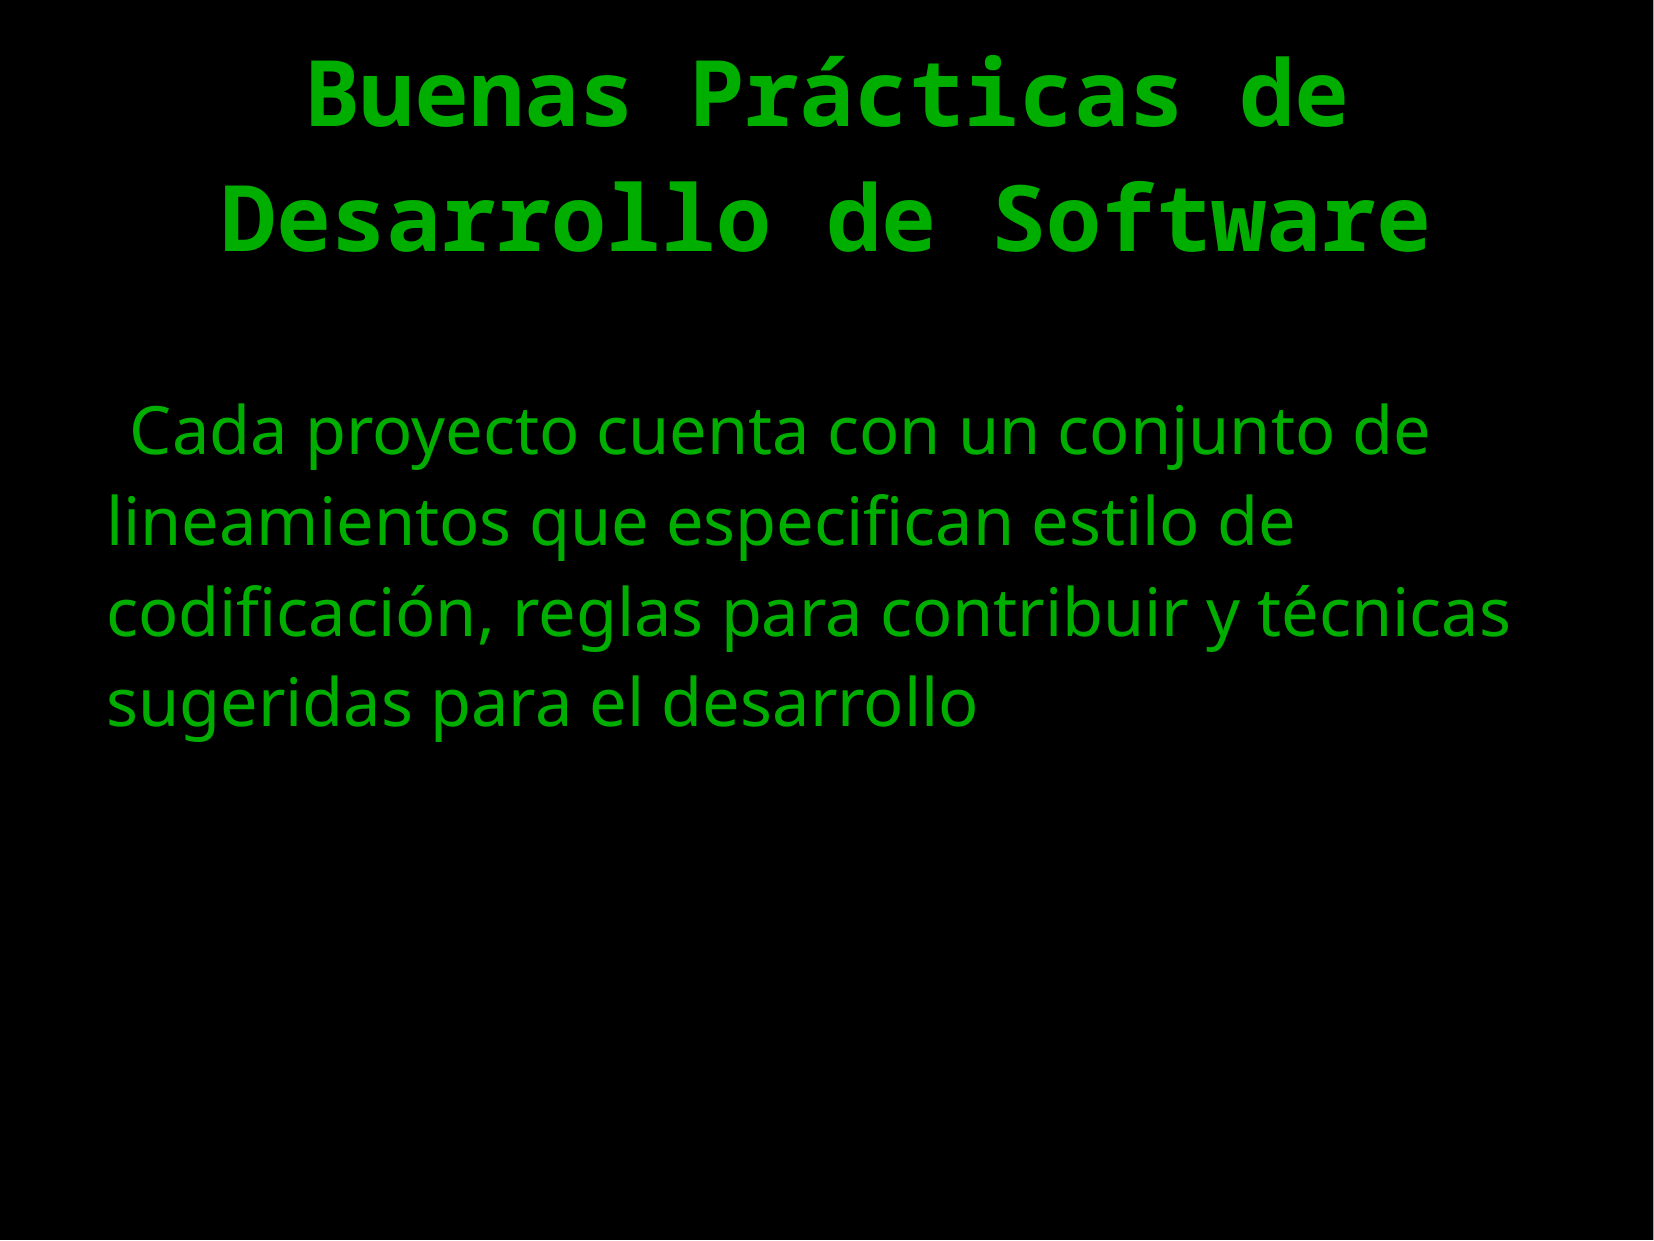

# Buenas Prácticas de Desarrollo de Software
Cada proyecto cuenta con un conjunto de lineamientos que especifican estilo de codificación, reglas para contribuir y técnicas sugeridas para el desarrollo